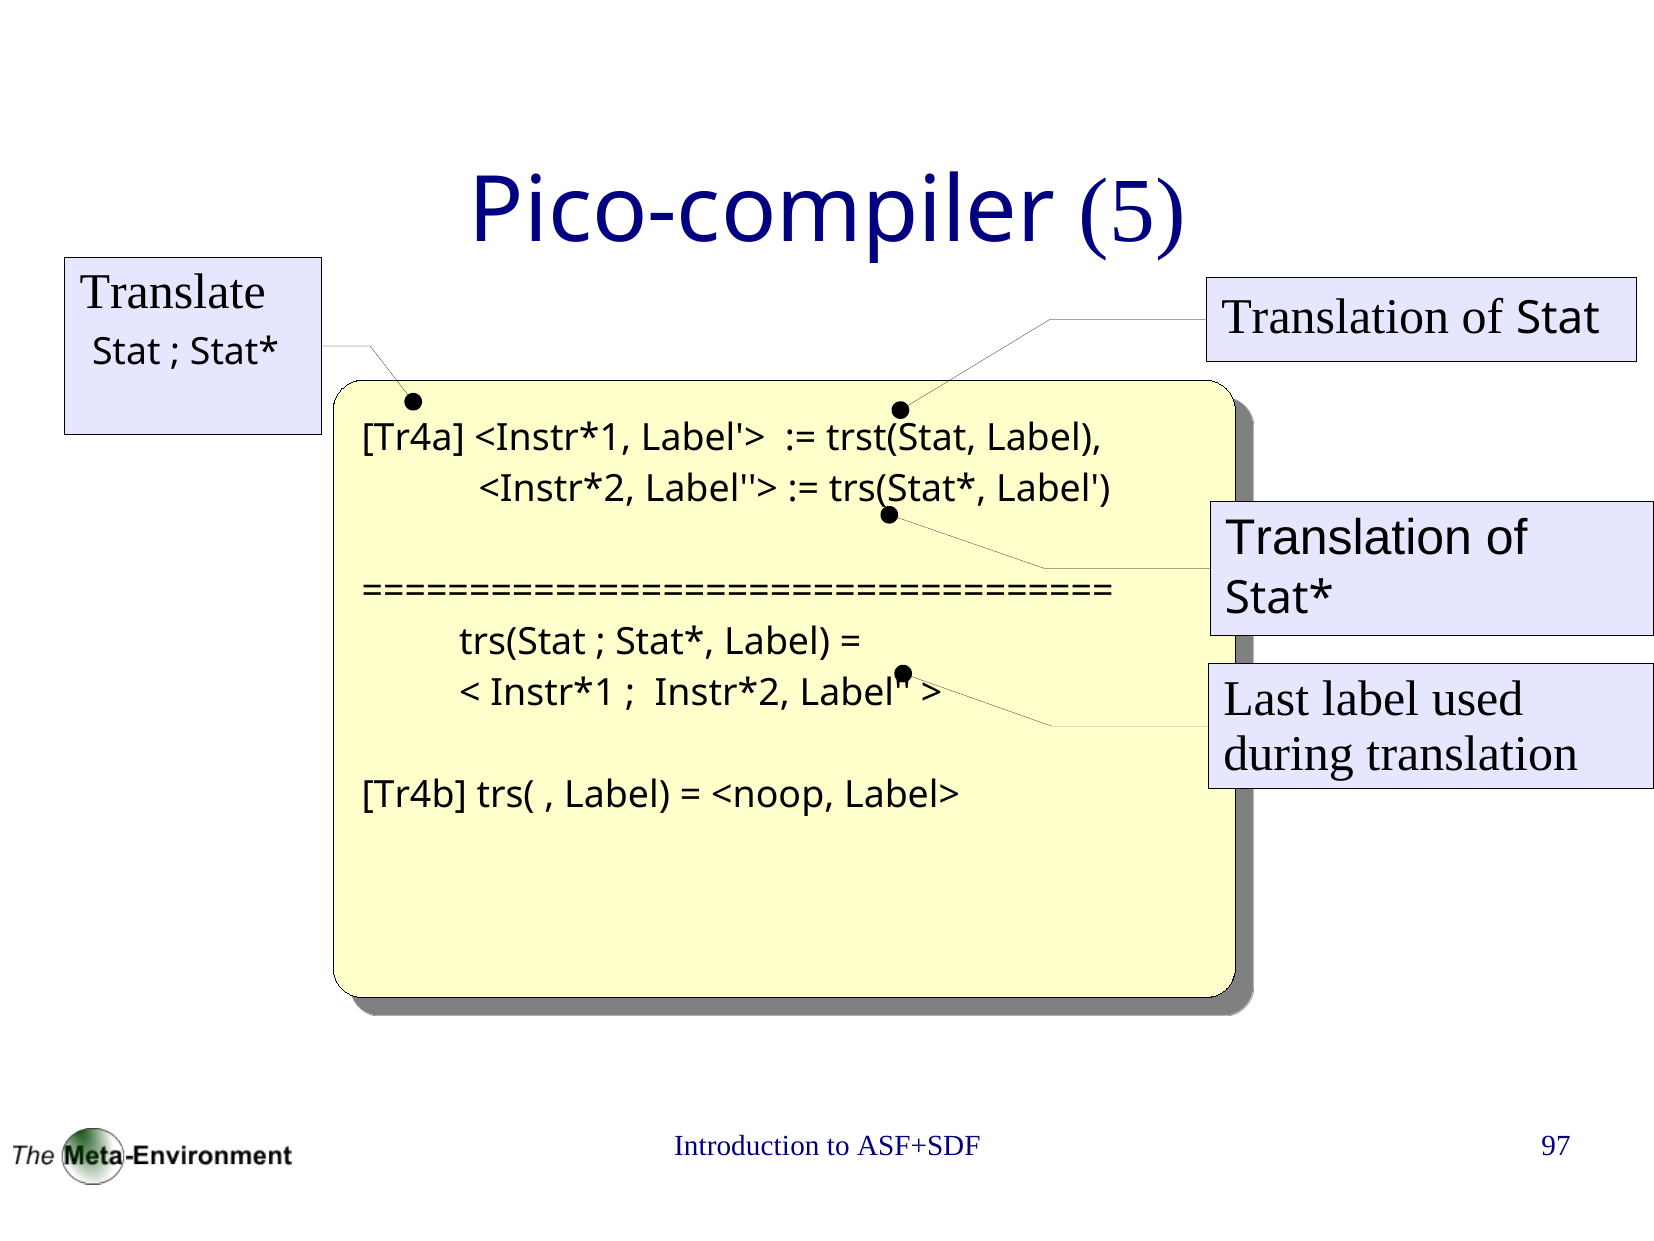

# Pico-compiler (5)
[Tr4a] <Instr*1, Label'> := trst(Stat, Label),
 <Instr*2, Label''> := trs(Stat*, Label')
 ===================================
 trs(Stat ; Stat*, Label) =
 < Instr*1 ; Instr*2, Label'' >
[Tr4b] trs( , Label) = <noop, Label>
97